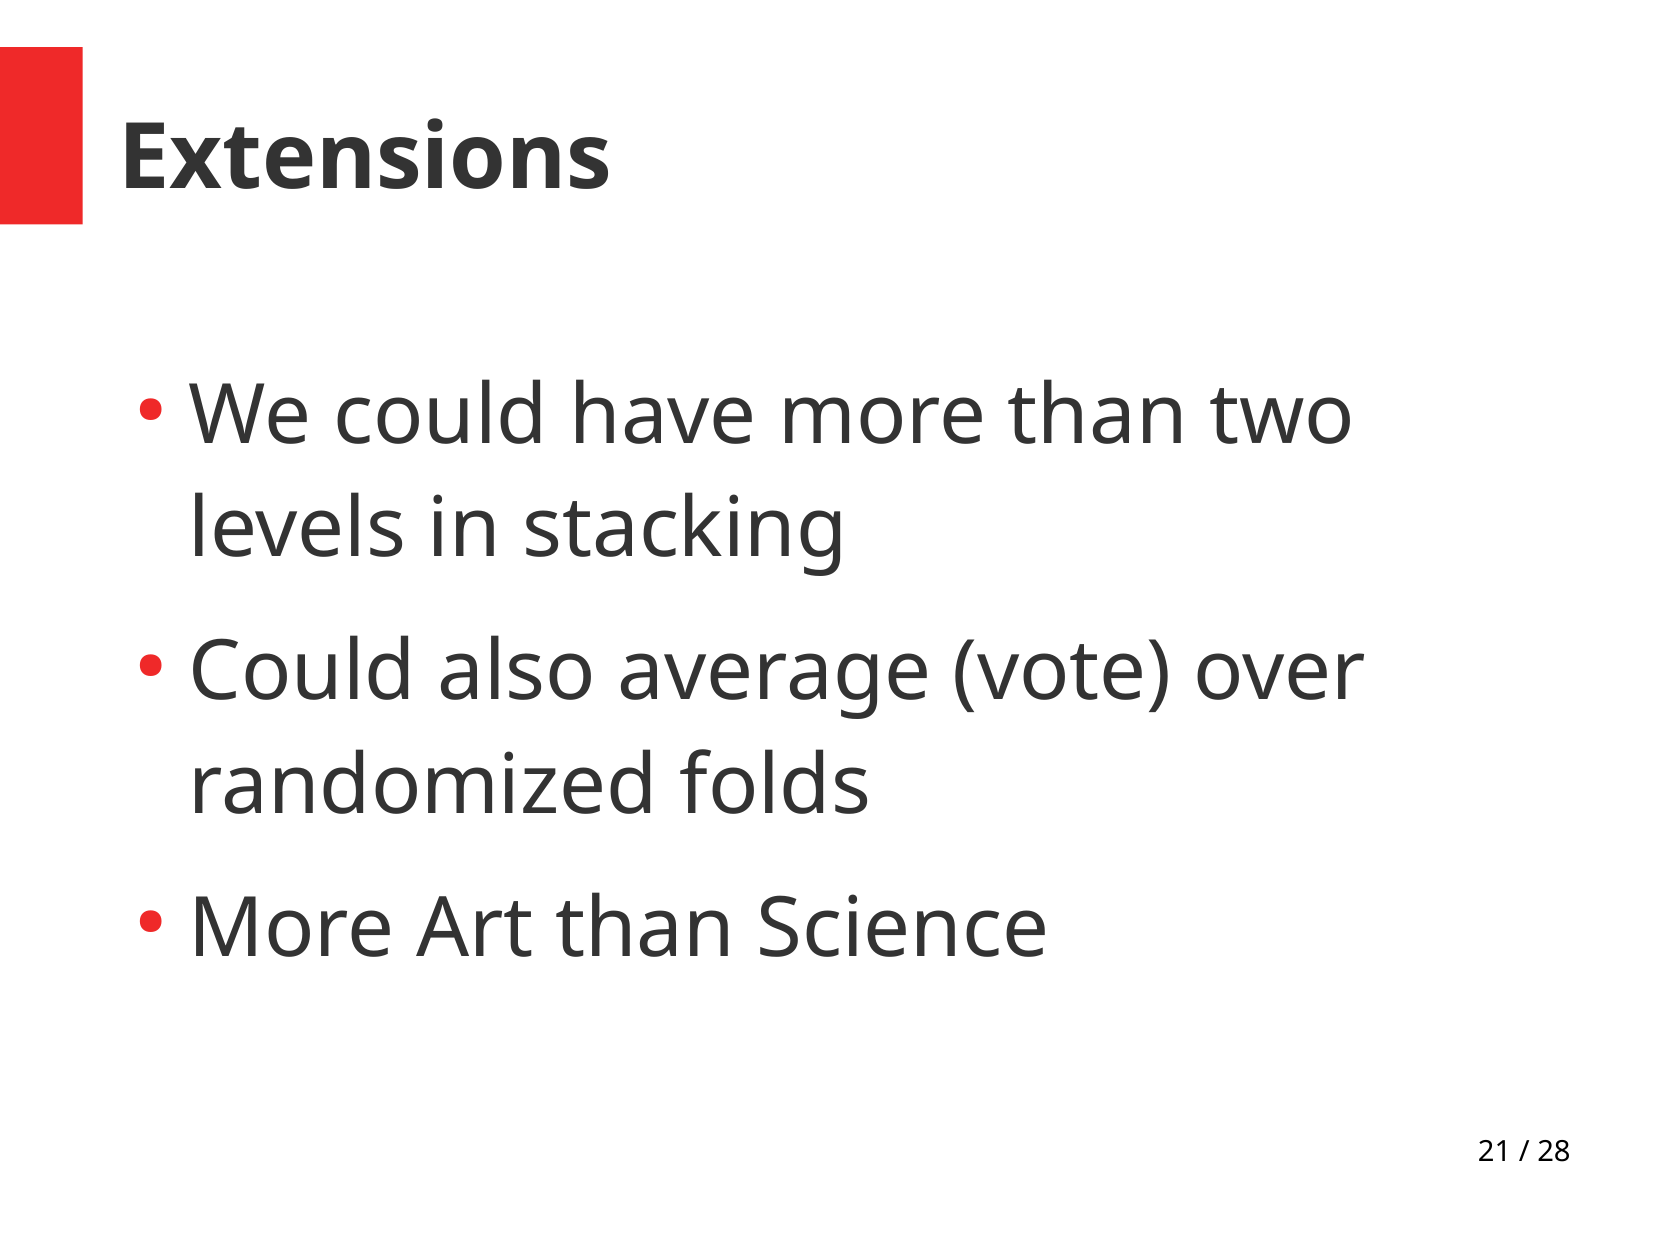

# Extensions
We could have more than two levels in stacking
Could also average (vote) over randomized folds
More Art than Science
21